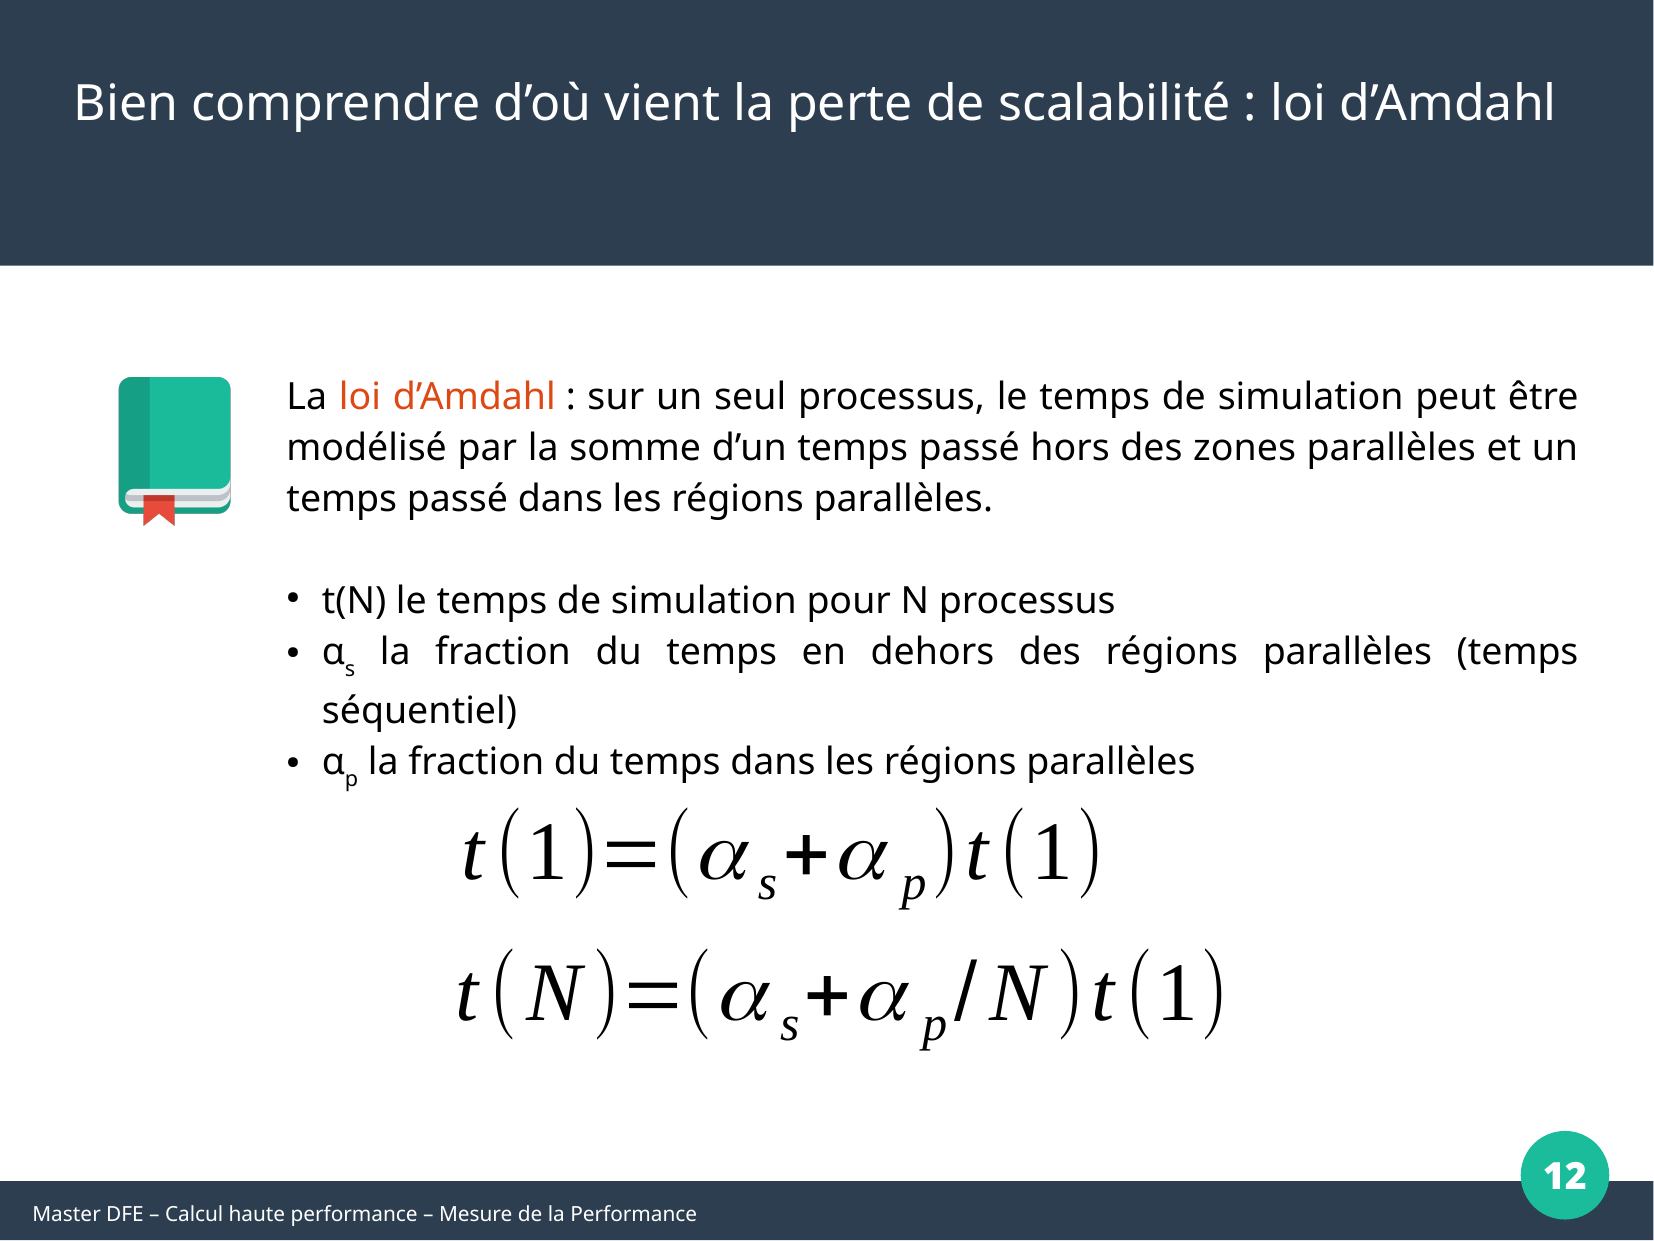

Bien comprendre d’où vient la perte de scalabilité : loi d’Amdahl
La loi d’Amdahl : sur un seul processus, le temps de simulation peut être modélisé par la somme d’un temps passé hors des zones parallèles et un temps passé dans les régions parallèles.
t(N) le temps de simulation pour N processus
αs la fraction du temps en dehors des régions parallèles (temps séquentiel)
αp la fraction du temps dans les régions parallèles
12
Master DFE – Calcul haute performance – Mesure de la Performance